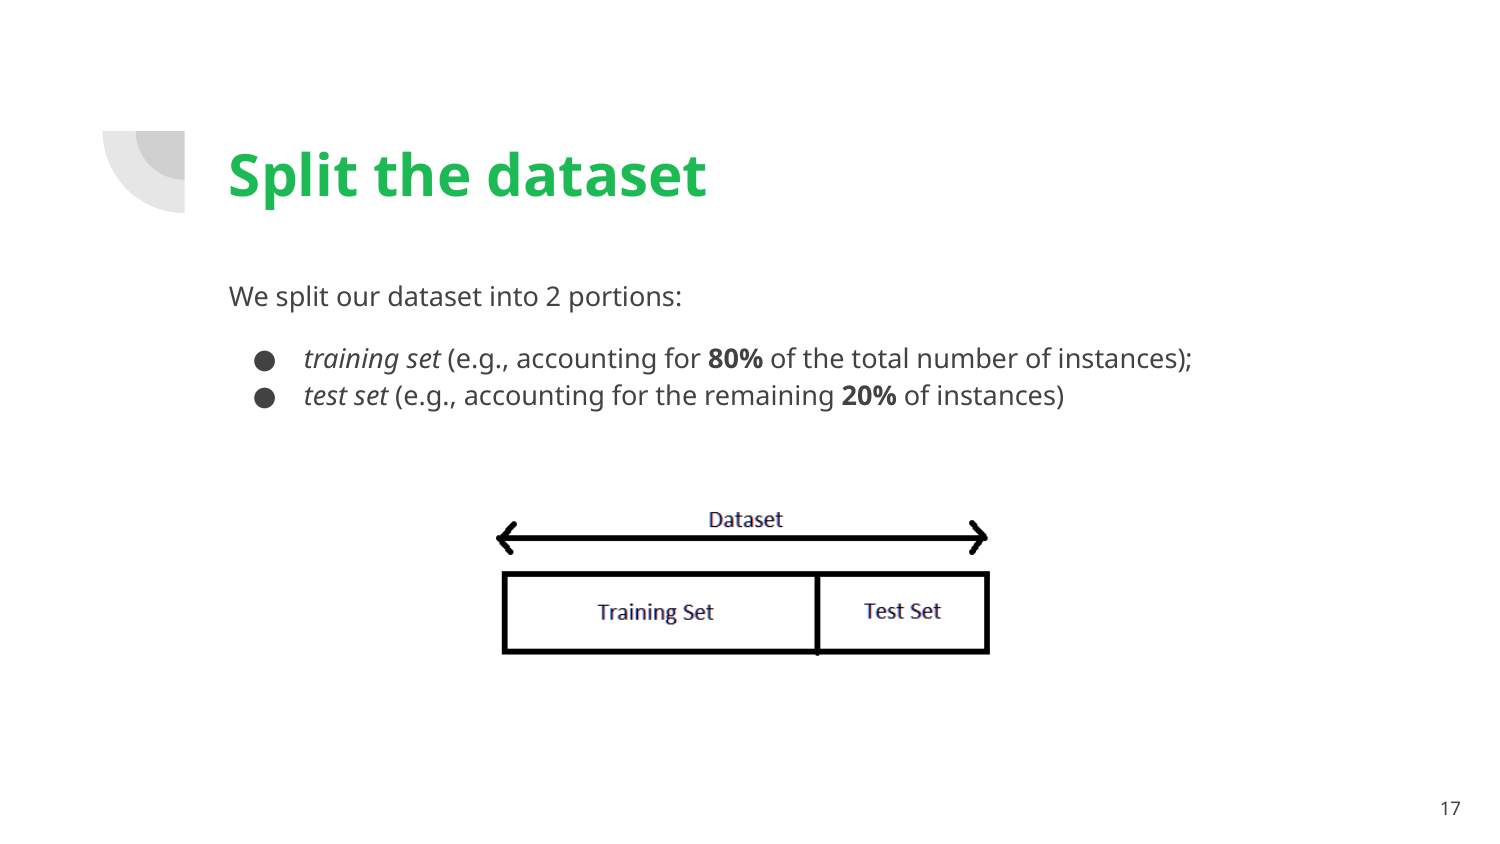

# Split the dataset
We split our dataset into 2 portions:
training set (e.g., accounting for 80% of the total number of instances);
test set (e.g., accounting for the remaining 20% of instances)